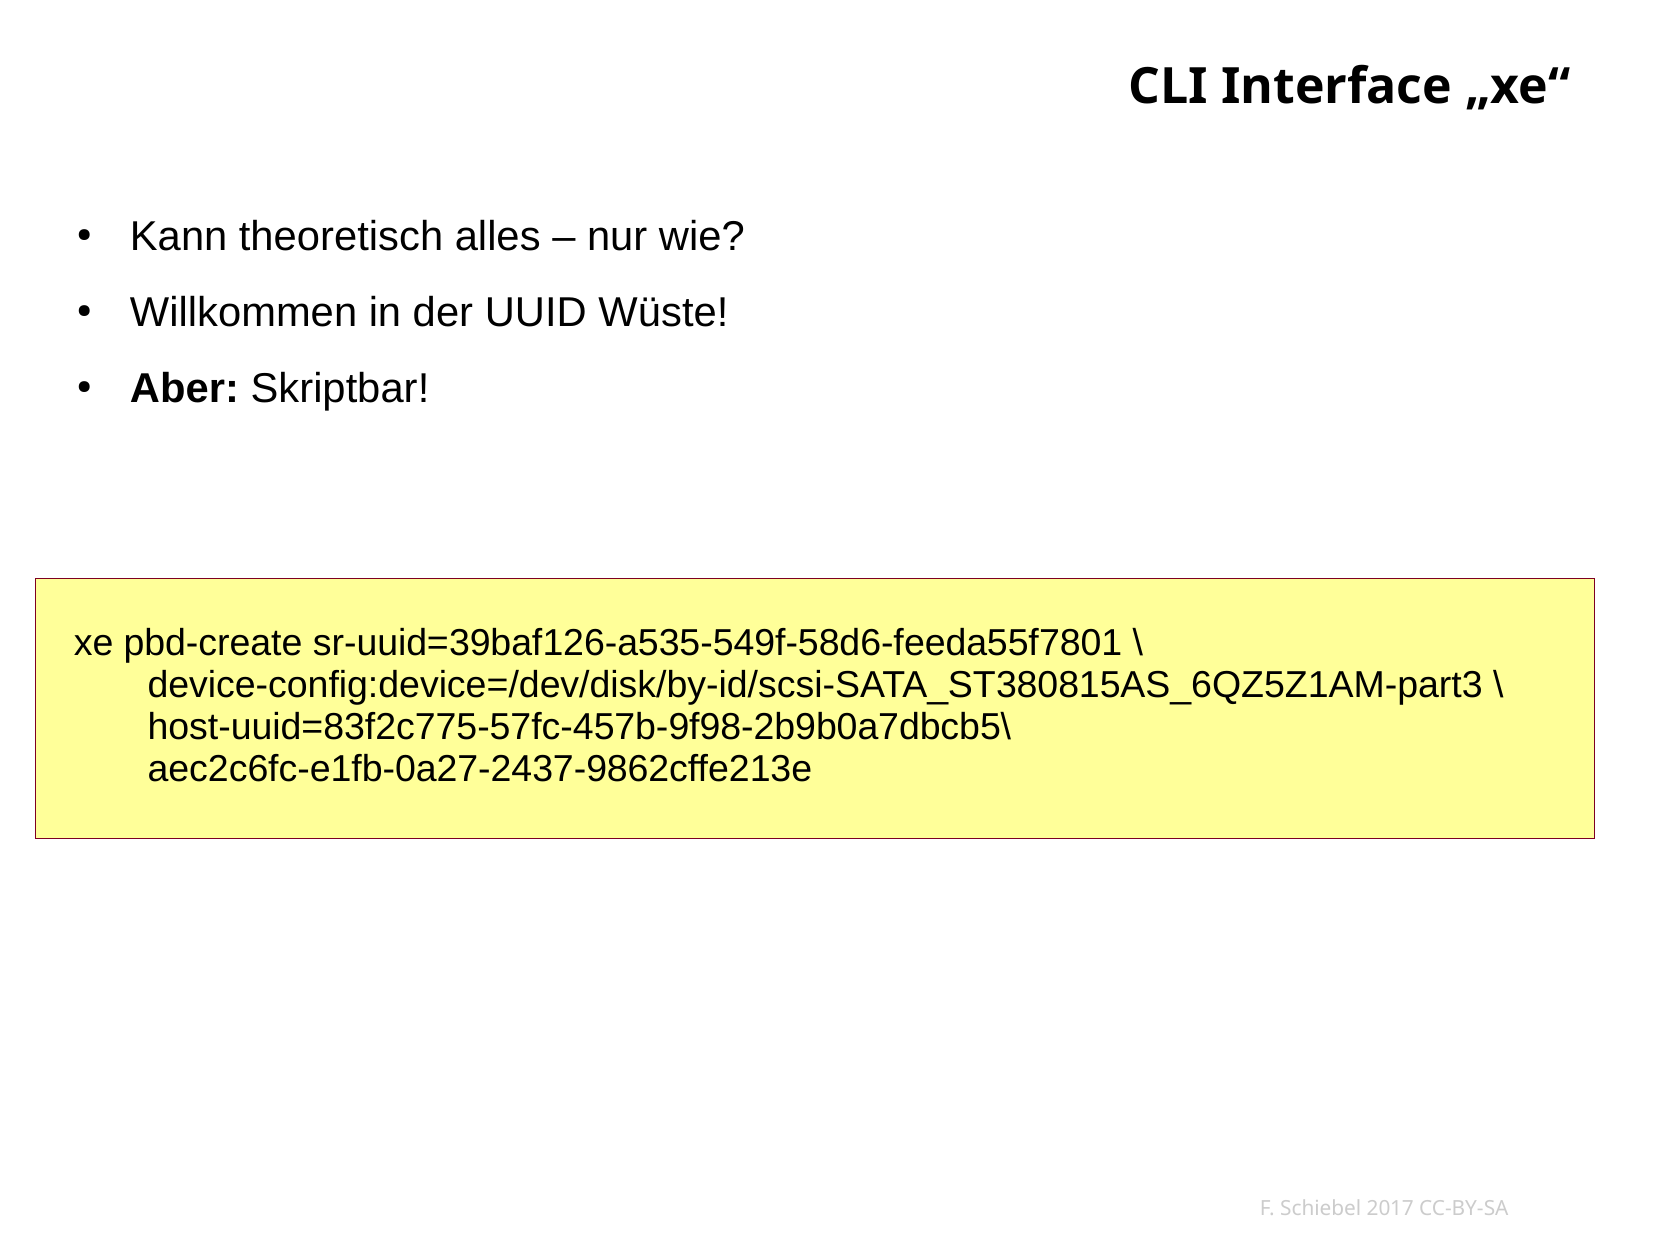

# CLI Interface „xe“
Kann theoretisch alles – nur wie?
Willkommen in der UUID Wüste!
Aber: Skriptbar!
xe pbd-create sr-uuid=39baf126-a535-549f-58d6-feeda55f7801 \
	device-config:device=/dev/disk/by-id/scsi-SATA_ST380815AS_6QZ5Z1AM-part3 \
	host-uuid=83f2c775-57fc-457b-9f98-2b9b0a7dbcb5\
	aec2c6fc-e1fb-0a27-2437-9862cffe213e